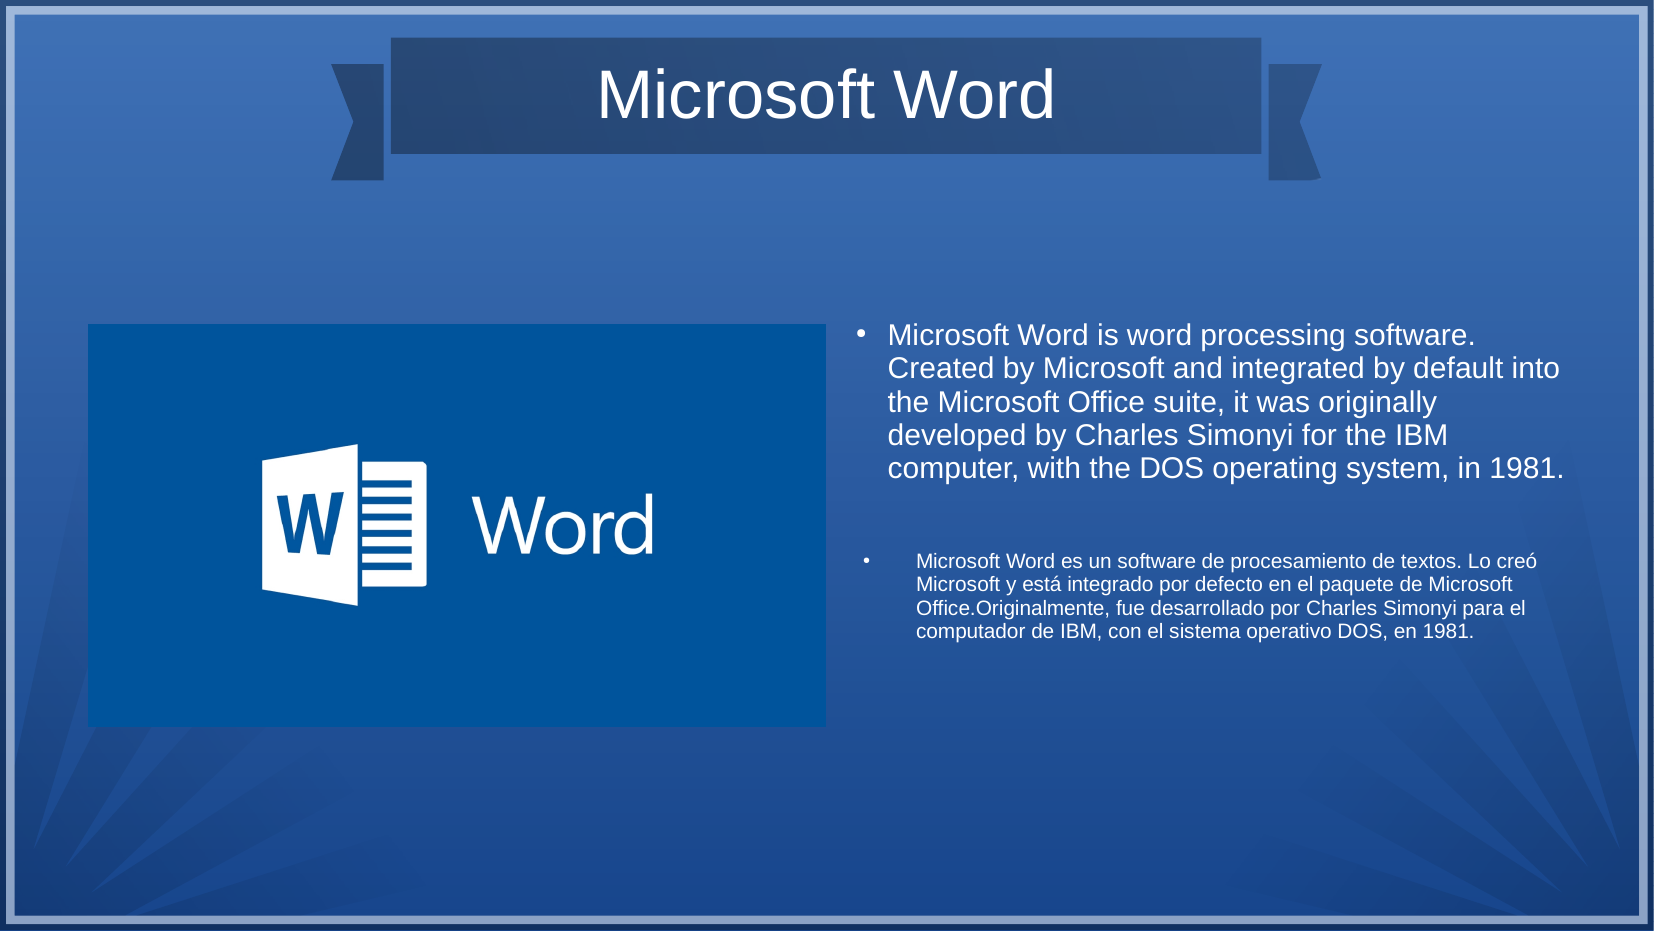

# Microsoft Word
Microsoft Word is word processing software. Created by Microsoft and integrated by default into the Microsoft Office suite, it was originally developed by Charles Simonyi for the IBM computer, with the DOS operating system, in 1981.
Microsoft Word es un software de procesamiento de textos. Lo creó Microsoft y está integrado por defecto en el paquete de Microsoft Office.​Originalmente, fue desarrollado por Charles Simonyi para el computador de IBM, con el sistema operativo DOS, en 1981.